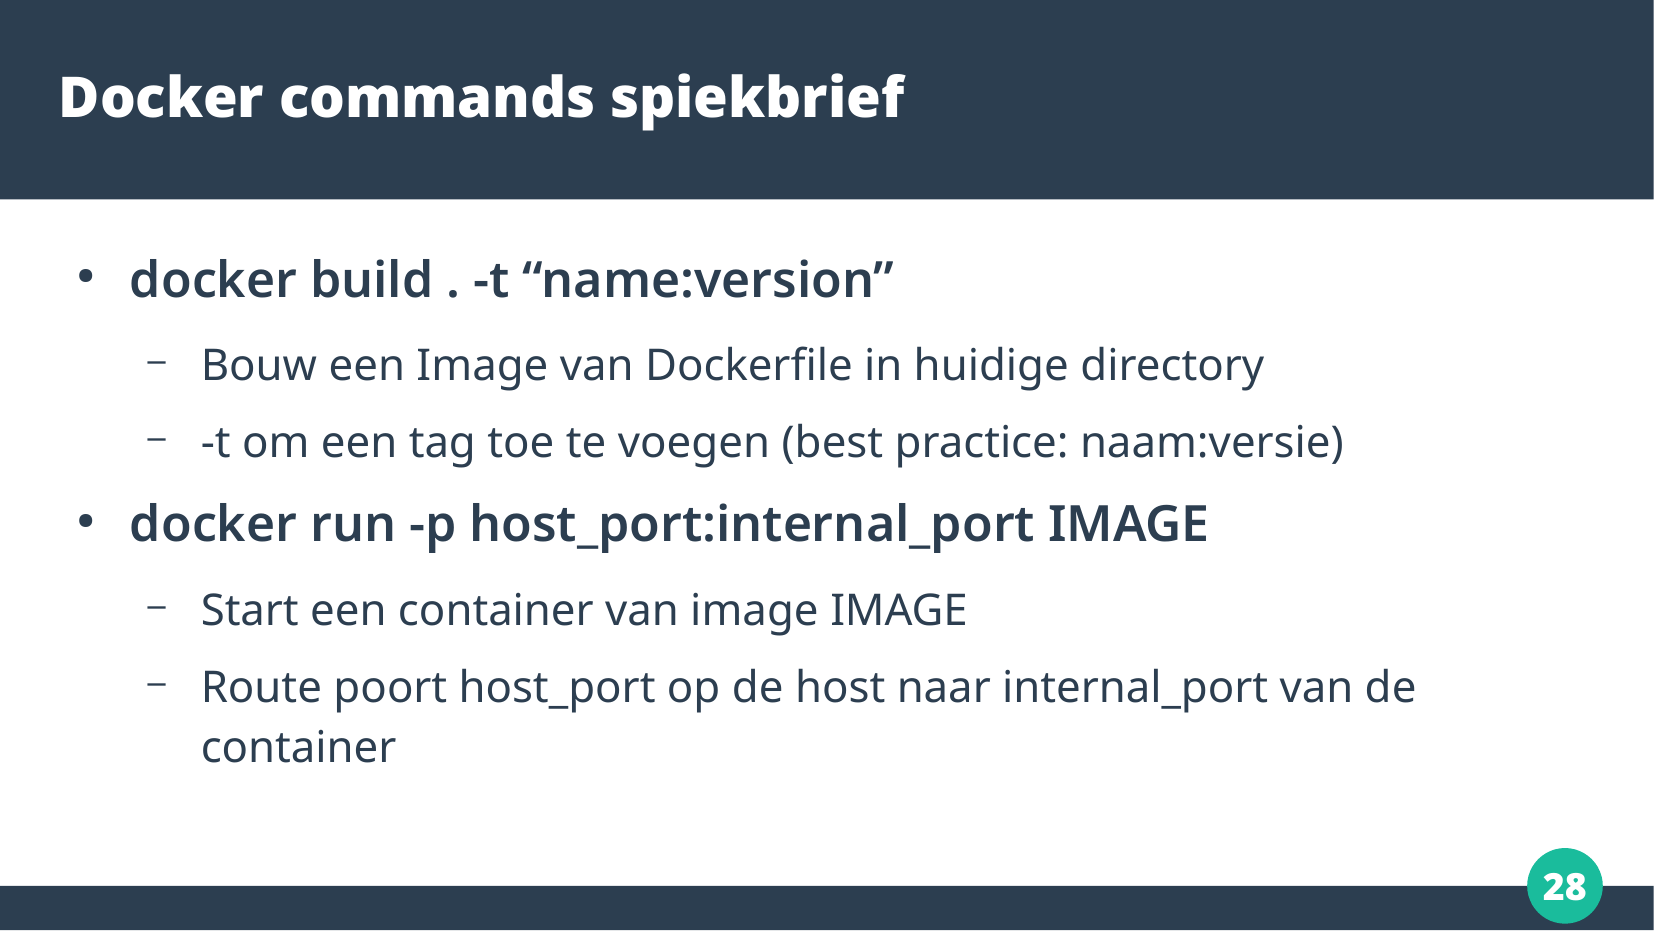

# Docker commands spiekbrief
docker build . -t “name:version”
Bouw een Image van Dockerfile in huidige directory
-t om een tag toe te voegen (best practice: naam:versie)
docker run -p host_port:internal_port IMAGE
Start een container van image IMAGE
Route poort host_port op de host naar internal_port van de container